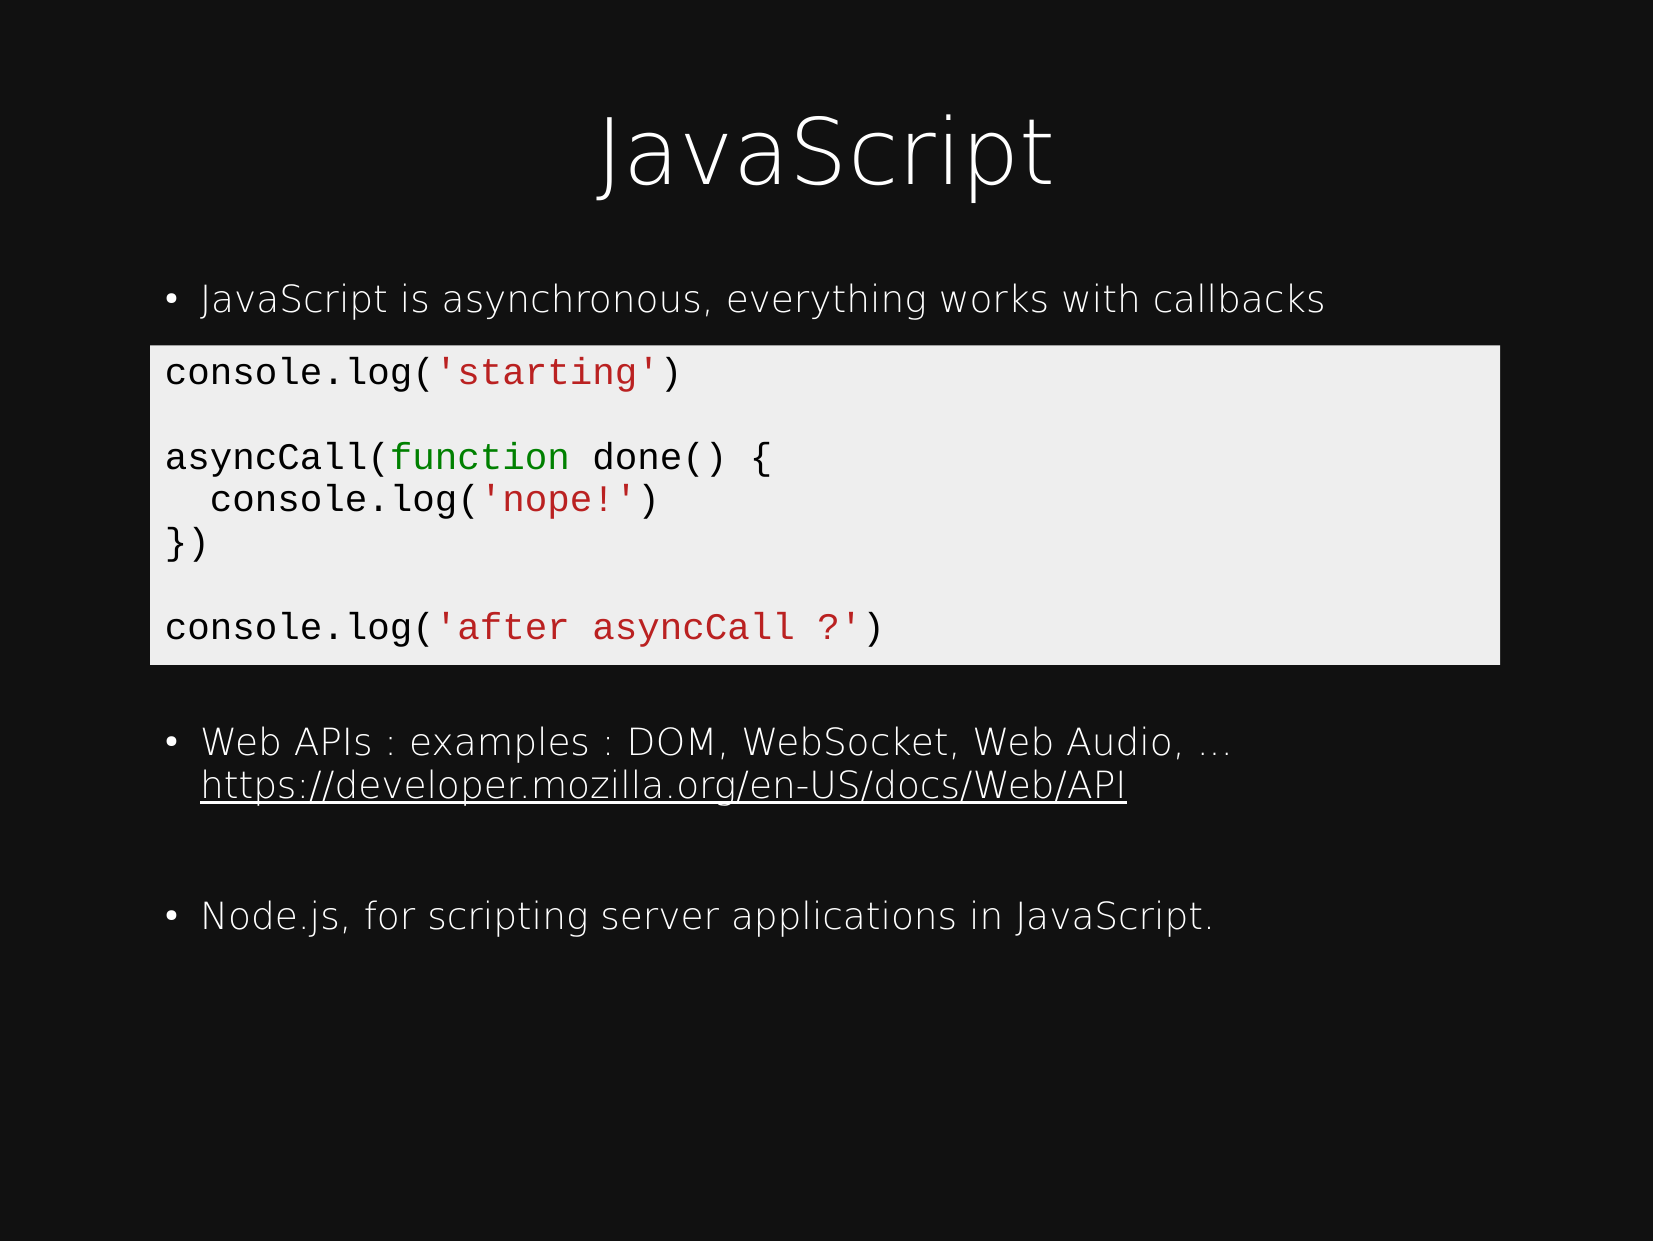

# JavaScript
JavaScript is asynchronous, everything works with callbacks
console.log('starting')
asyncCall(function done() {
 console.log('nope!')
})
console.log('after asyncCall ?')
Web APIs : examples : DOM, WebSocket, Web Audio, ...
https://developer.mozilla.org/en-US/docs/Web/API
Node.js, for scripting server applications in JavaScript.